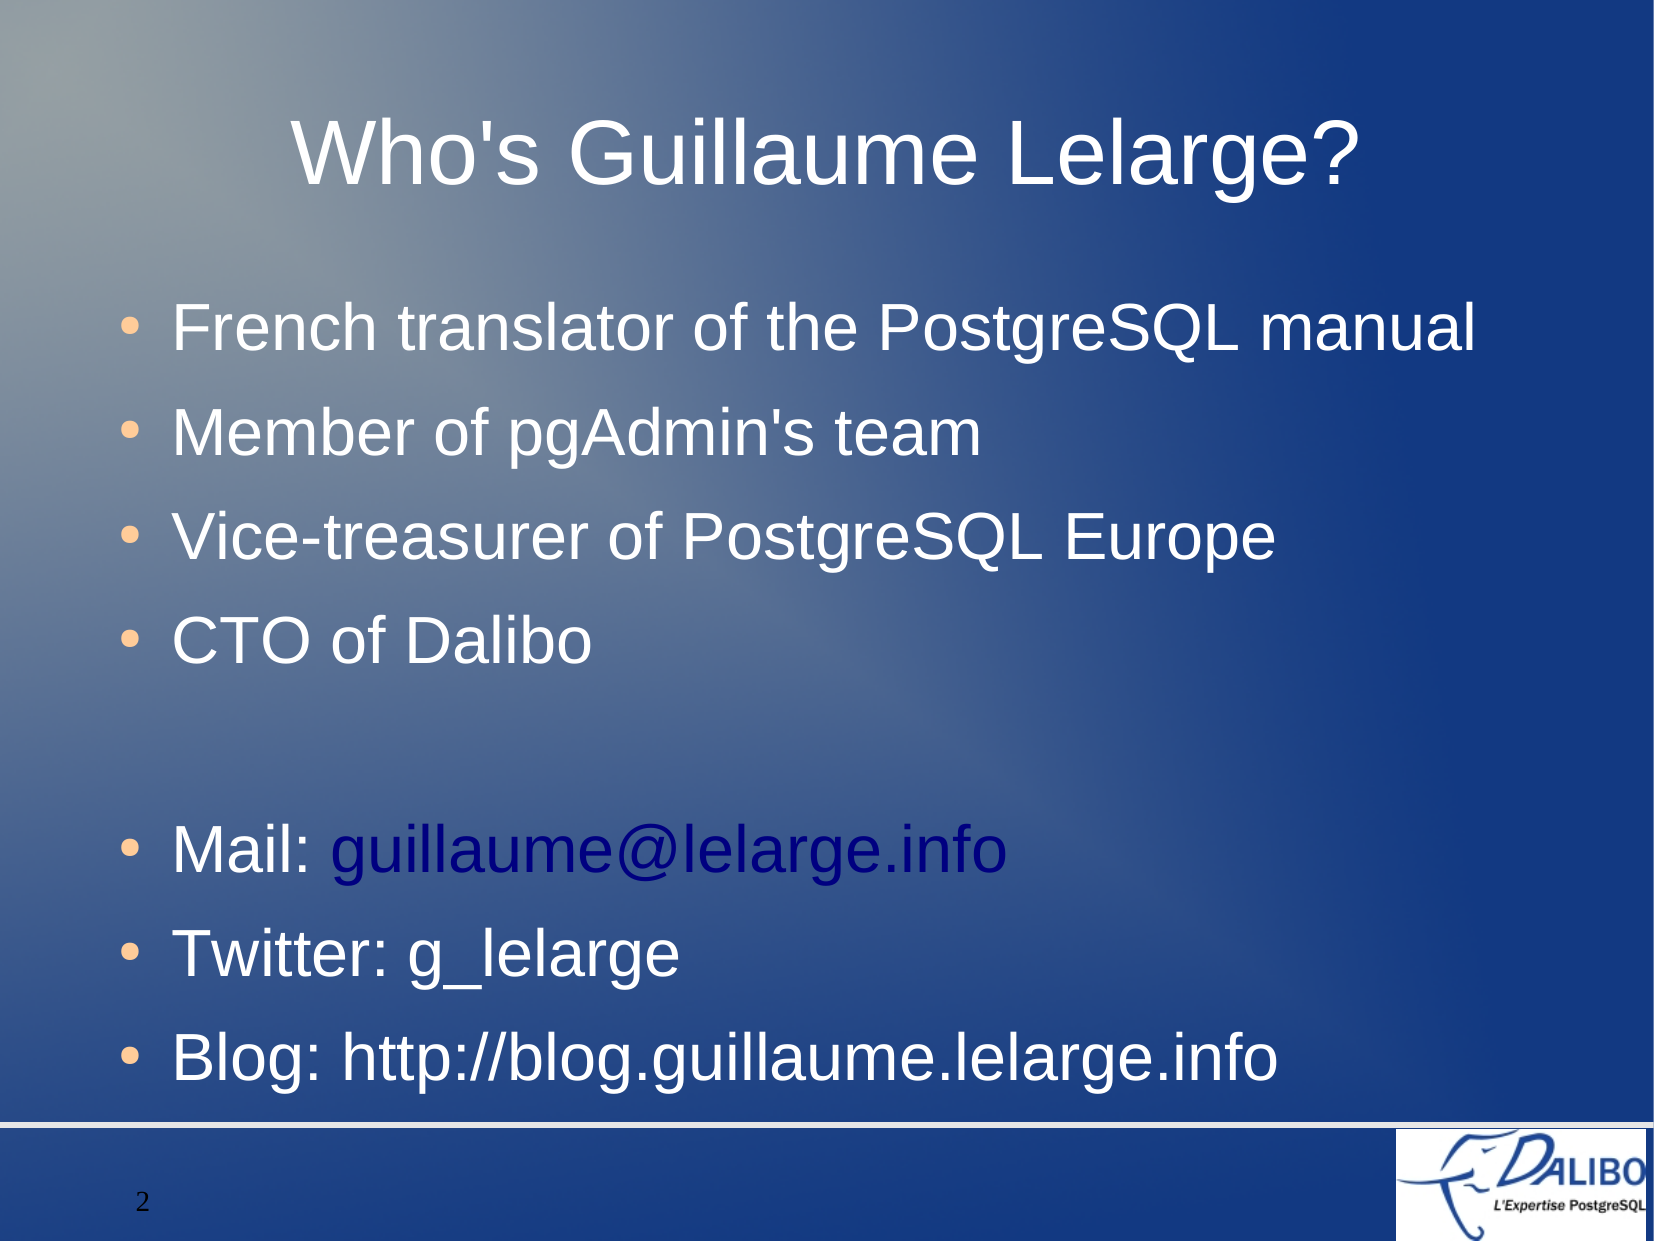

# Who's Guillaume Lelarge?
French translator of the PostgreSQL manual
Member of pgAdmin's team
Vice-treasurer of PostgreSQL Europe
CTO of Dalibo
Mail: guillaume@lelarge.info
Twitter: g_lelarge
Blog: http://blog.guillaume.lelarge.info